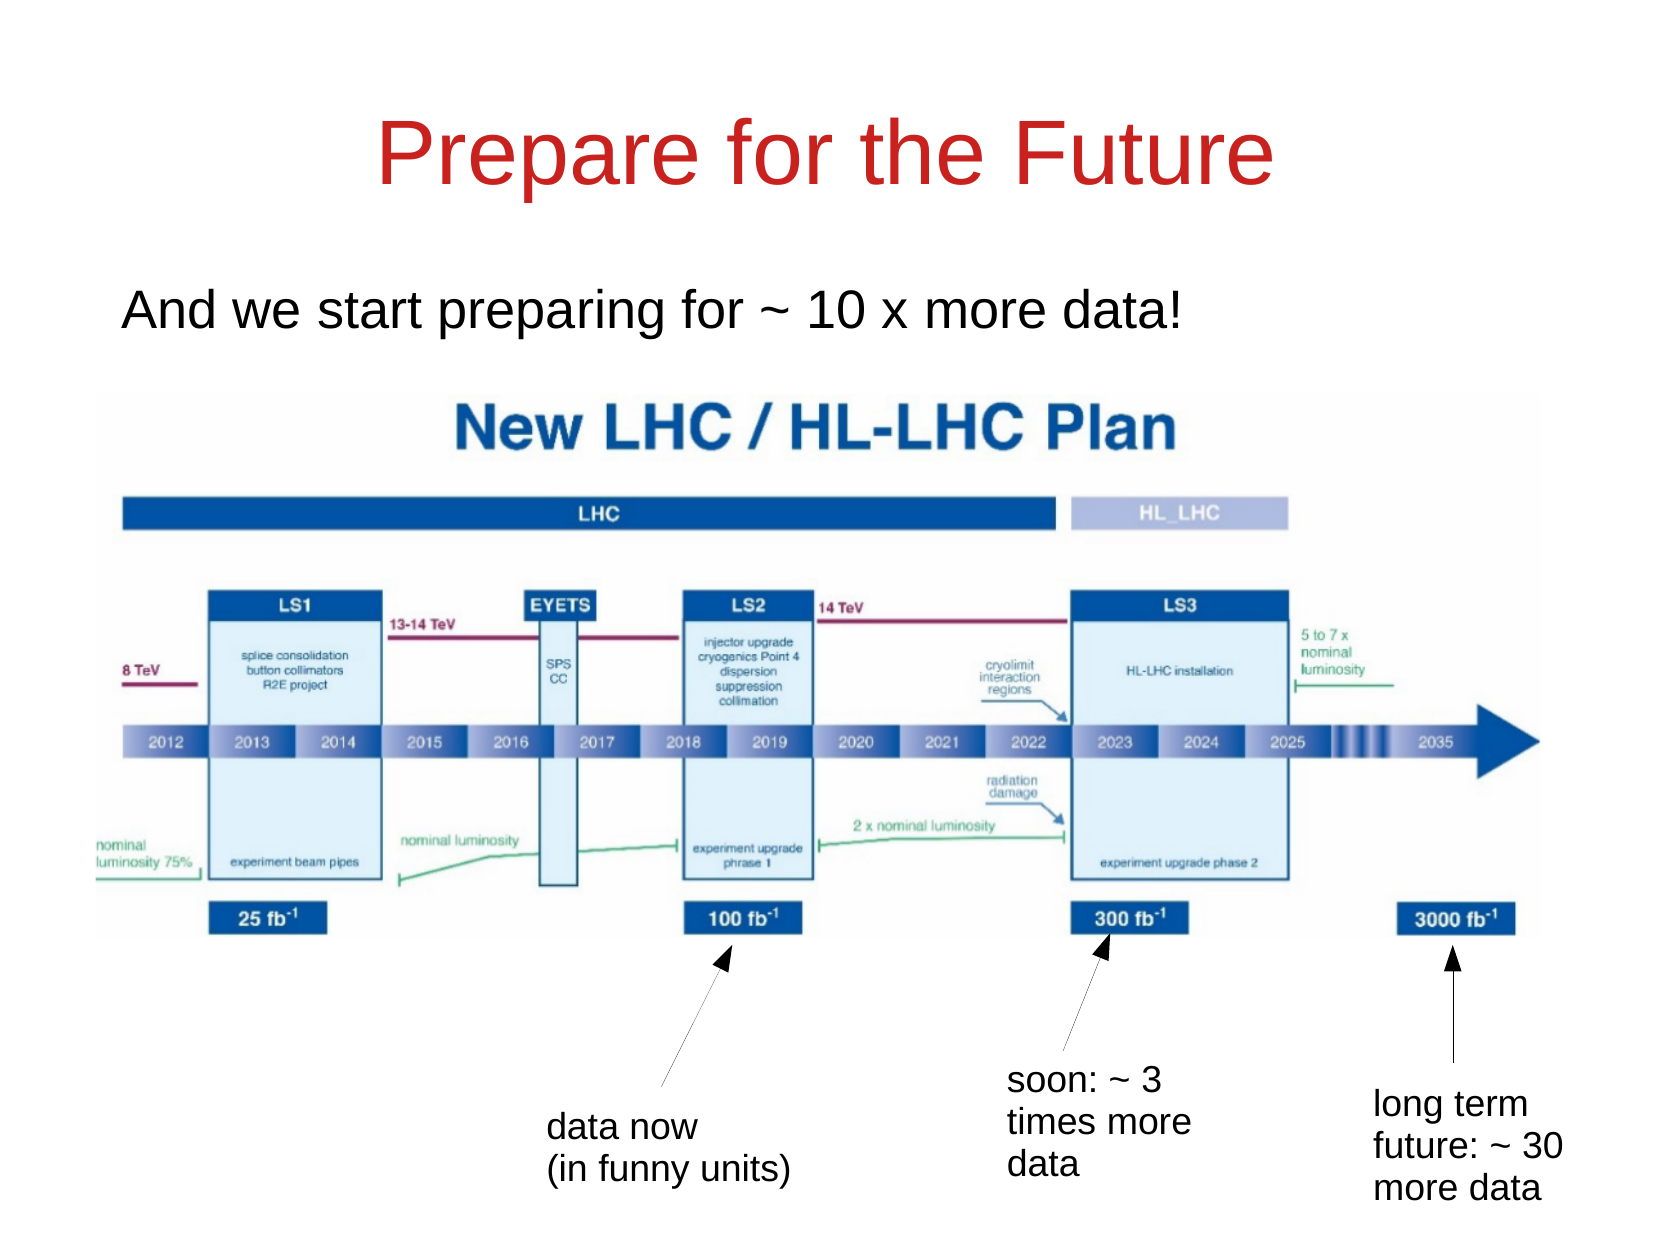

# Prepare for the Future
And we start preparing for ~ 10 x more data!
soon: ~ 3 times more data
long term future: ~ 30 more data
data now
(in funny units)